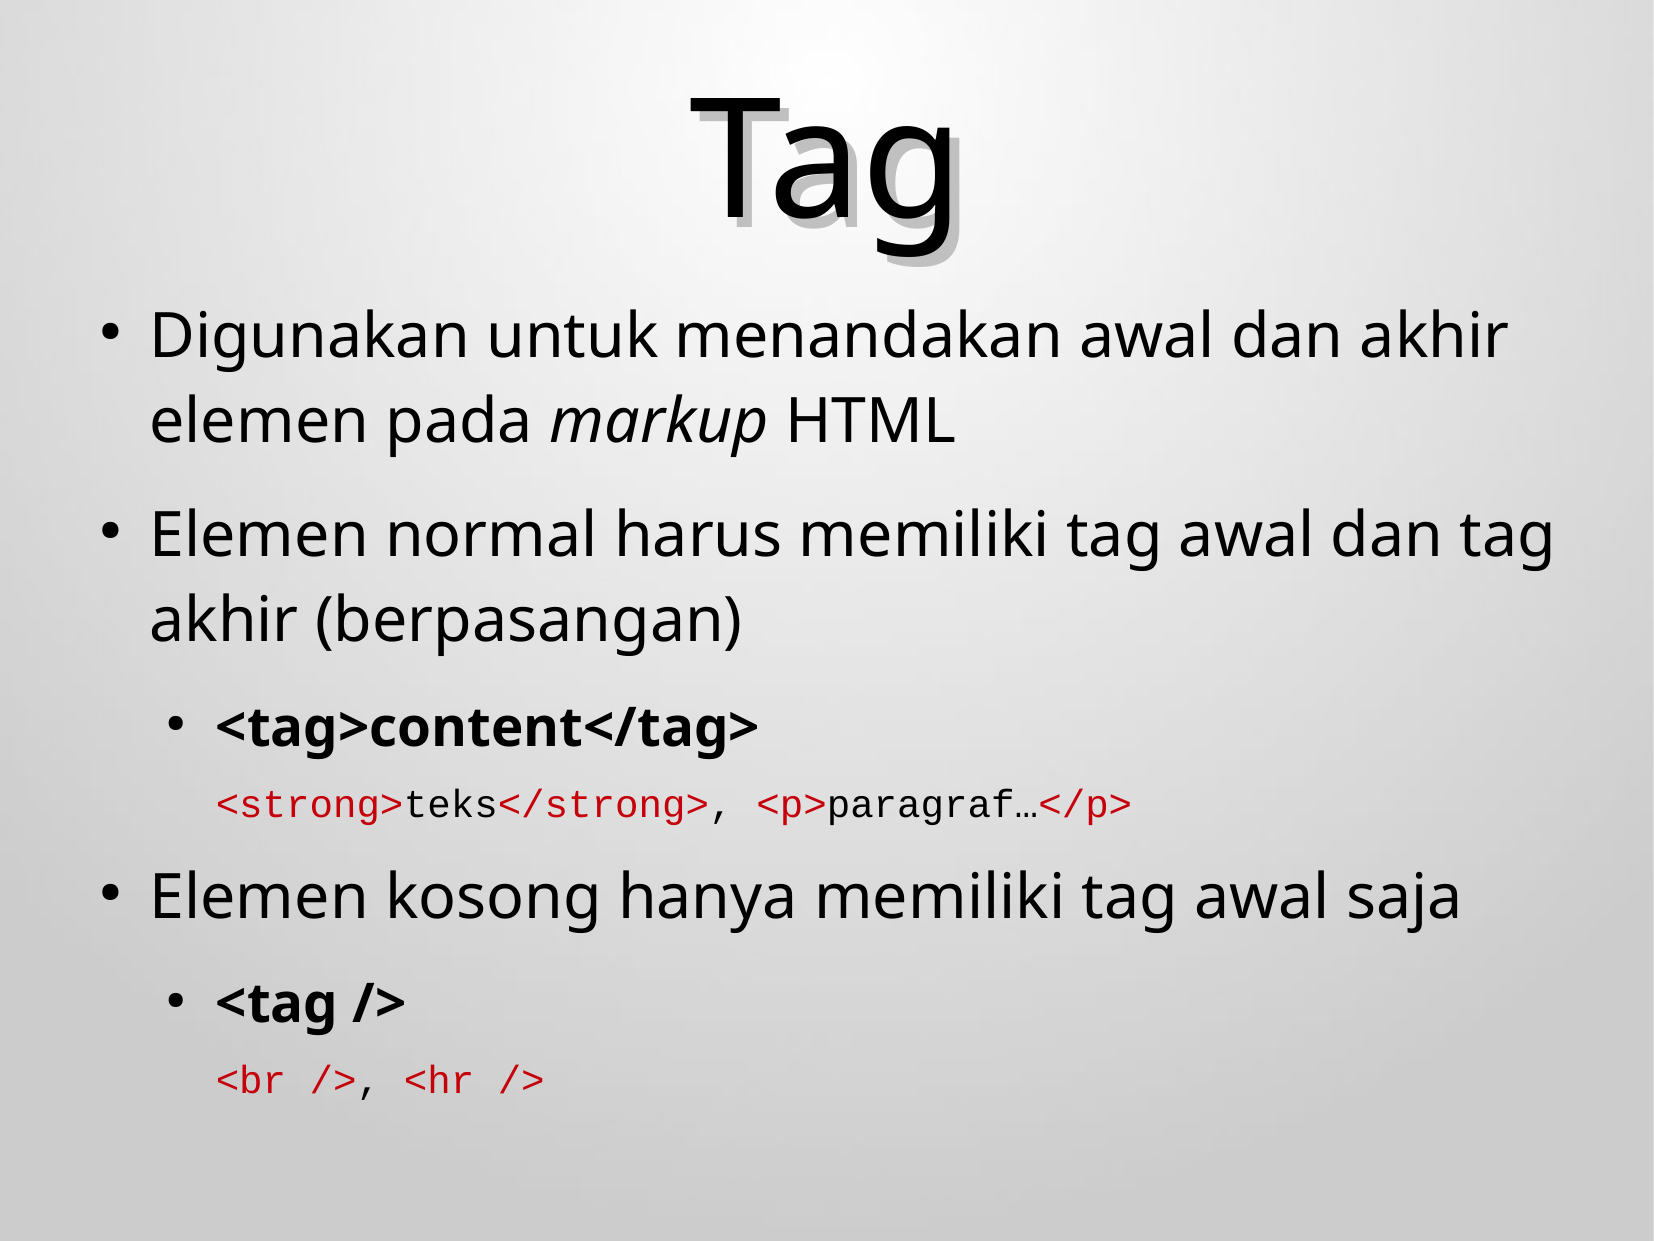

# Tag
Digunakan untuk menandakan awal dan akhir elemen pada markup HTML
Elemen normal harus memiliki tag awal dan tag akhir (berpasangan)
<tag>content</tag>
<strong>teks</strong>, <p>paragraf…</p>
Elemen kosong hanya memiliki tag awal saja
<tag />
<br />, <hr />